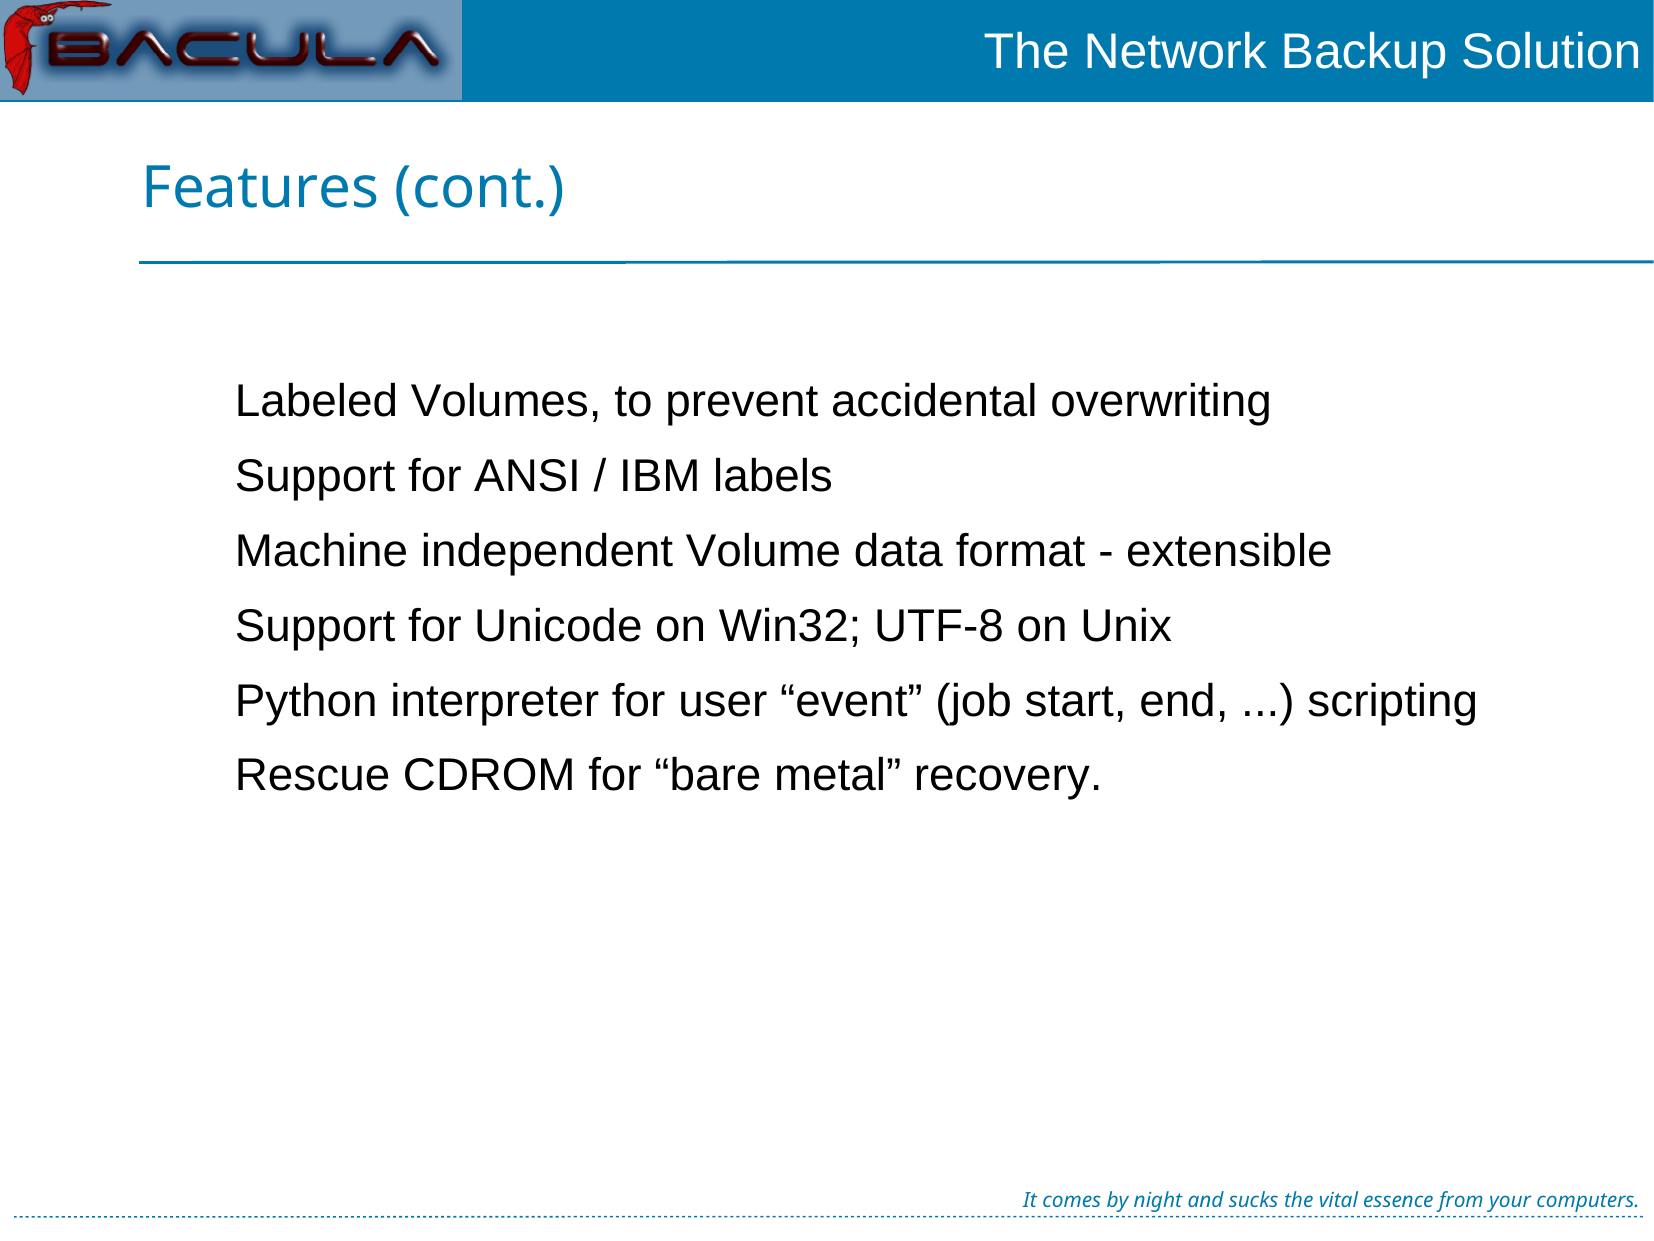

# Features (cont.)
Labeled Volumes, to prevent accidental overwriting
Support for ANSI / IBM labels
Machine independent Volume data format - extensible
Support for Unicode on Win32; UTF-8 on Unix
Python interpreter for user “event” (job start, end, ...) scripting
Rescue CDROM for “bare metal” recovery.